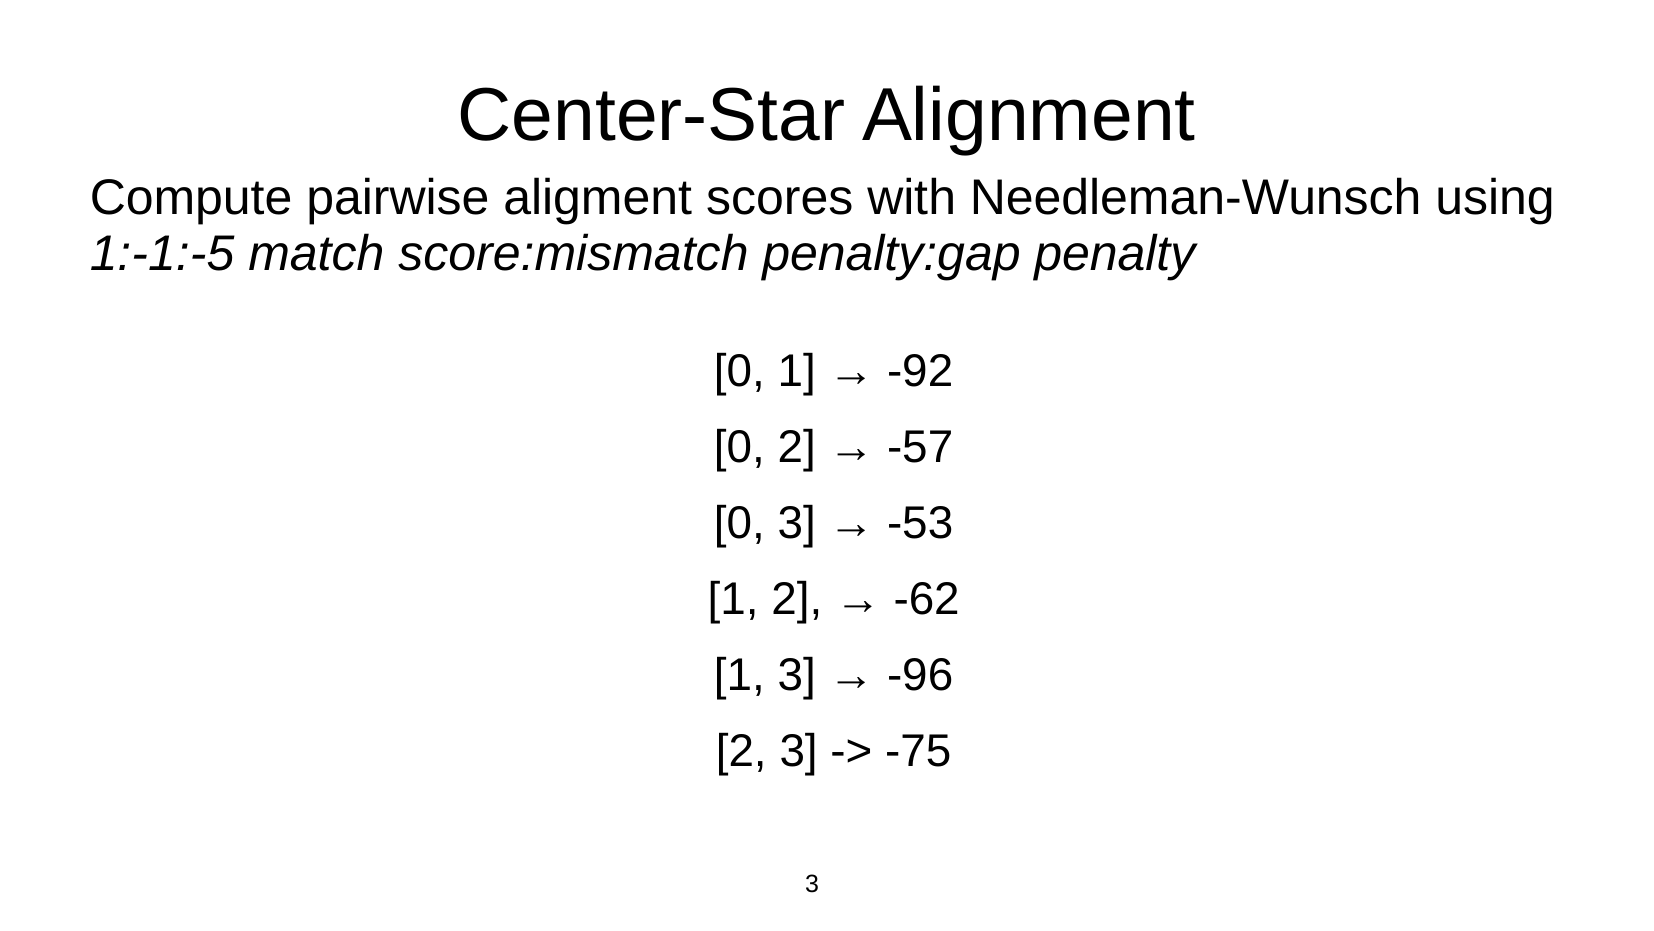

# Center-Star Alignment
Compute pairwise aligment scores with Needleman-Wunsch using 1:-1:-5 match score:mismatch penalty:gap penalty
[0, 1] → -92
[0, 2] → -57
[0, 3] → -53
[1, 2], → -62
[1, 3] → -96
[2, 3] -> -75